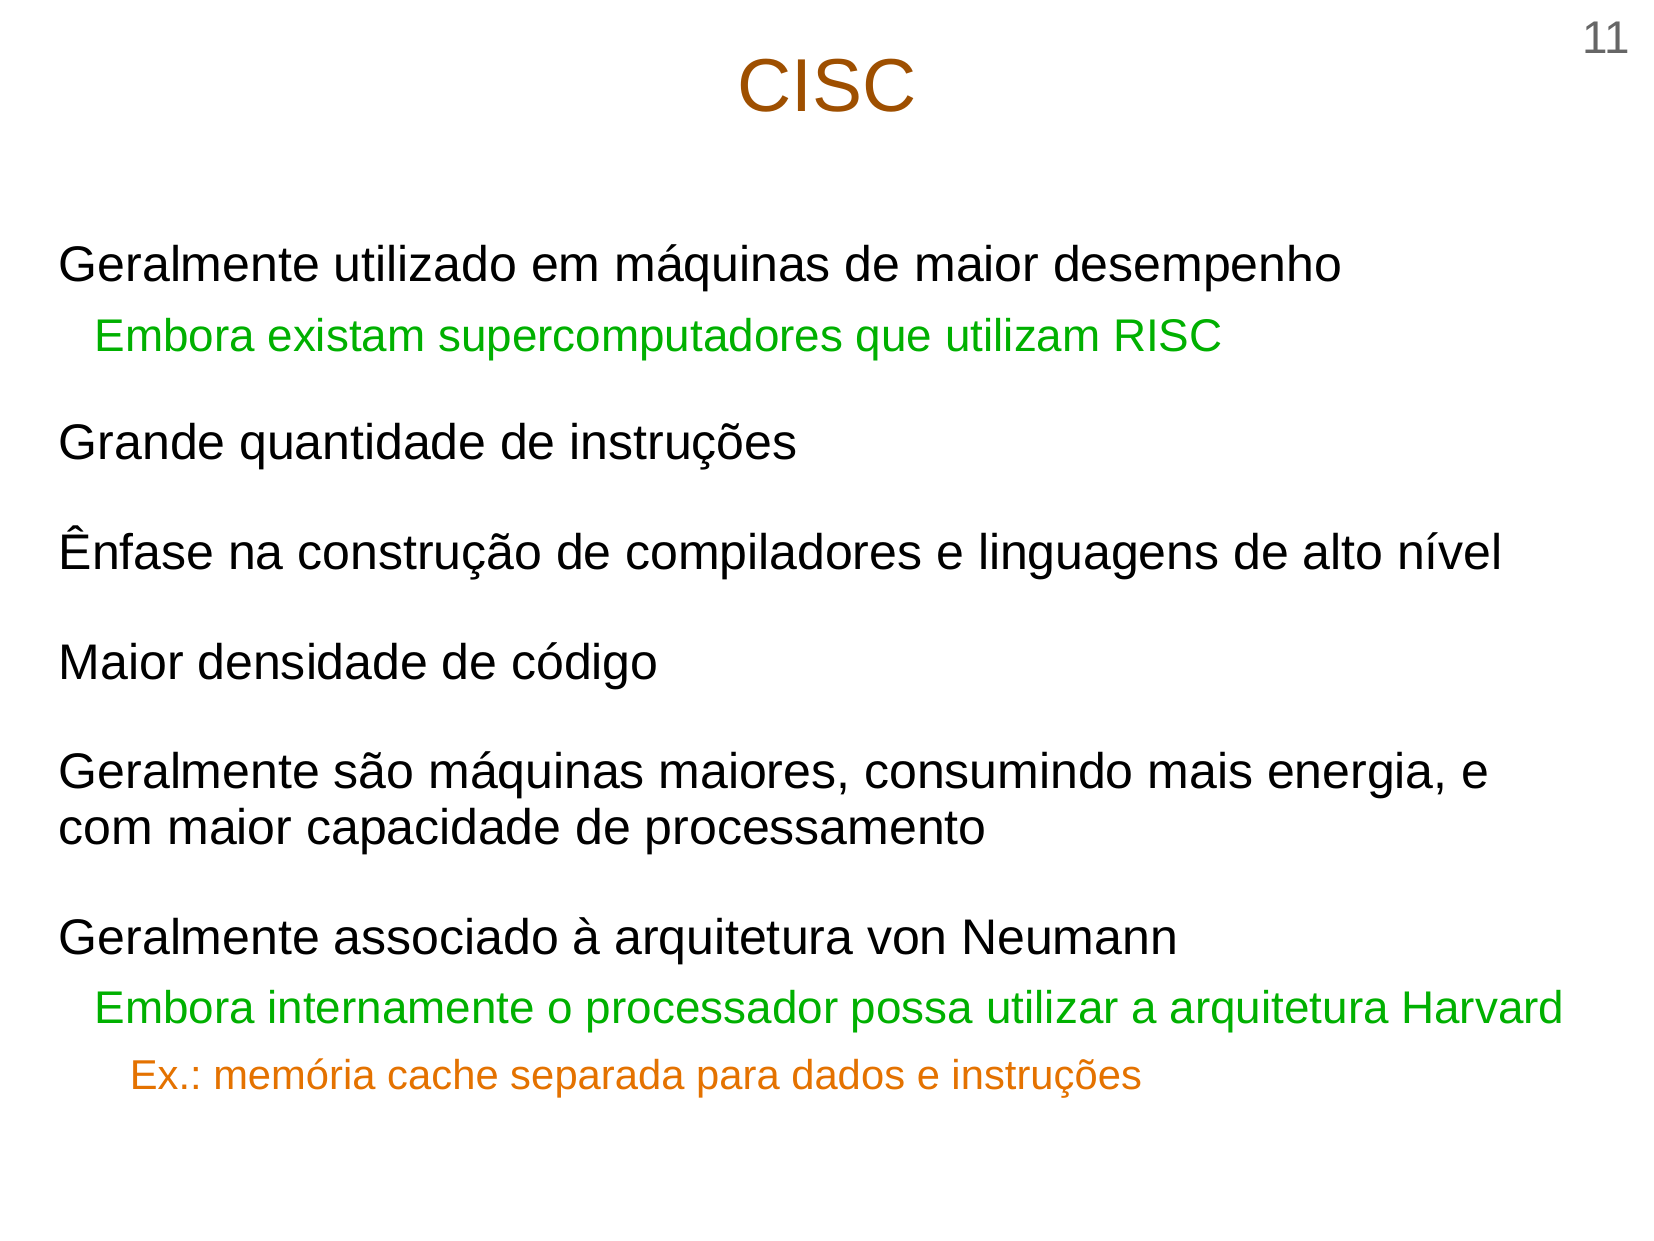

11
# CISC
Geralmente utilizado em máquinas de maior desempenho
Embora existam supercomputadores que utilizam RISC
Grande quantidade de instruções
Ênfase na construção de compiladores e linguagens de alto nível
Maior densidade de código
Geralmente são máquinas maiores, consumindo mais energia, e com maior capacidade de processamento
Geralmente associado à arquitetura von Neumann
Embora internamente o processador possa utilizar a arquitetura Harvard
Ex.: memória cache separada para dados e instruções